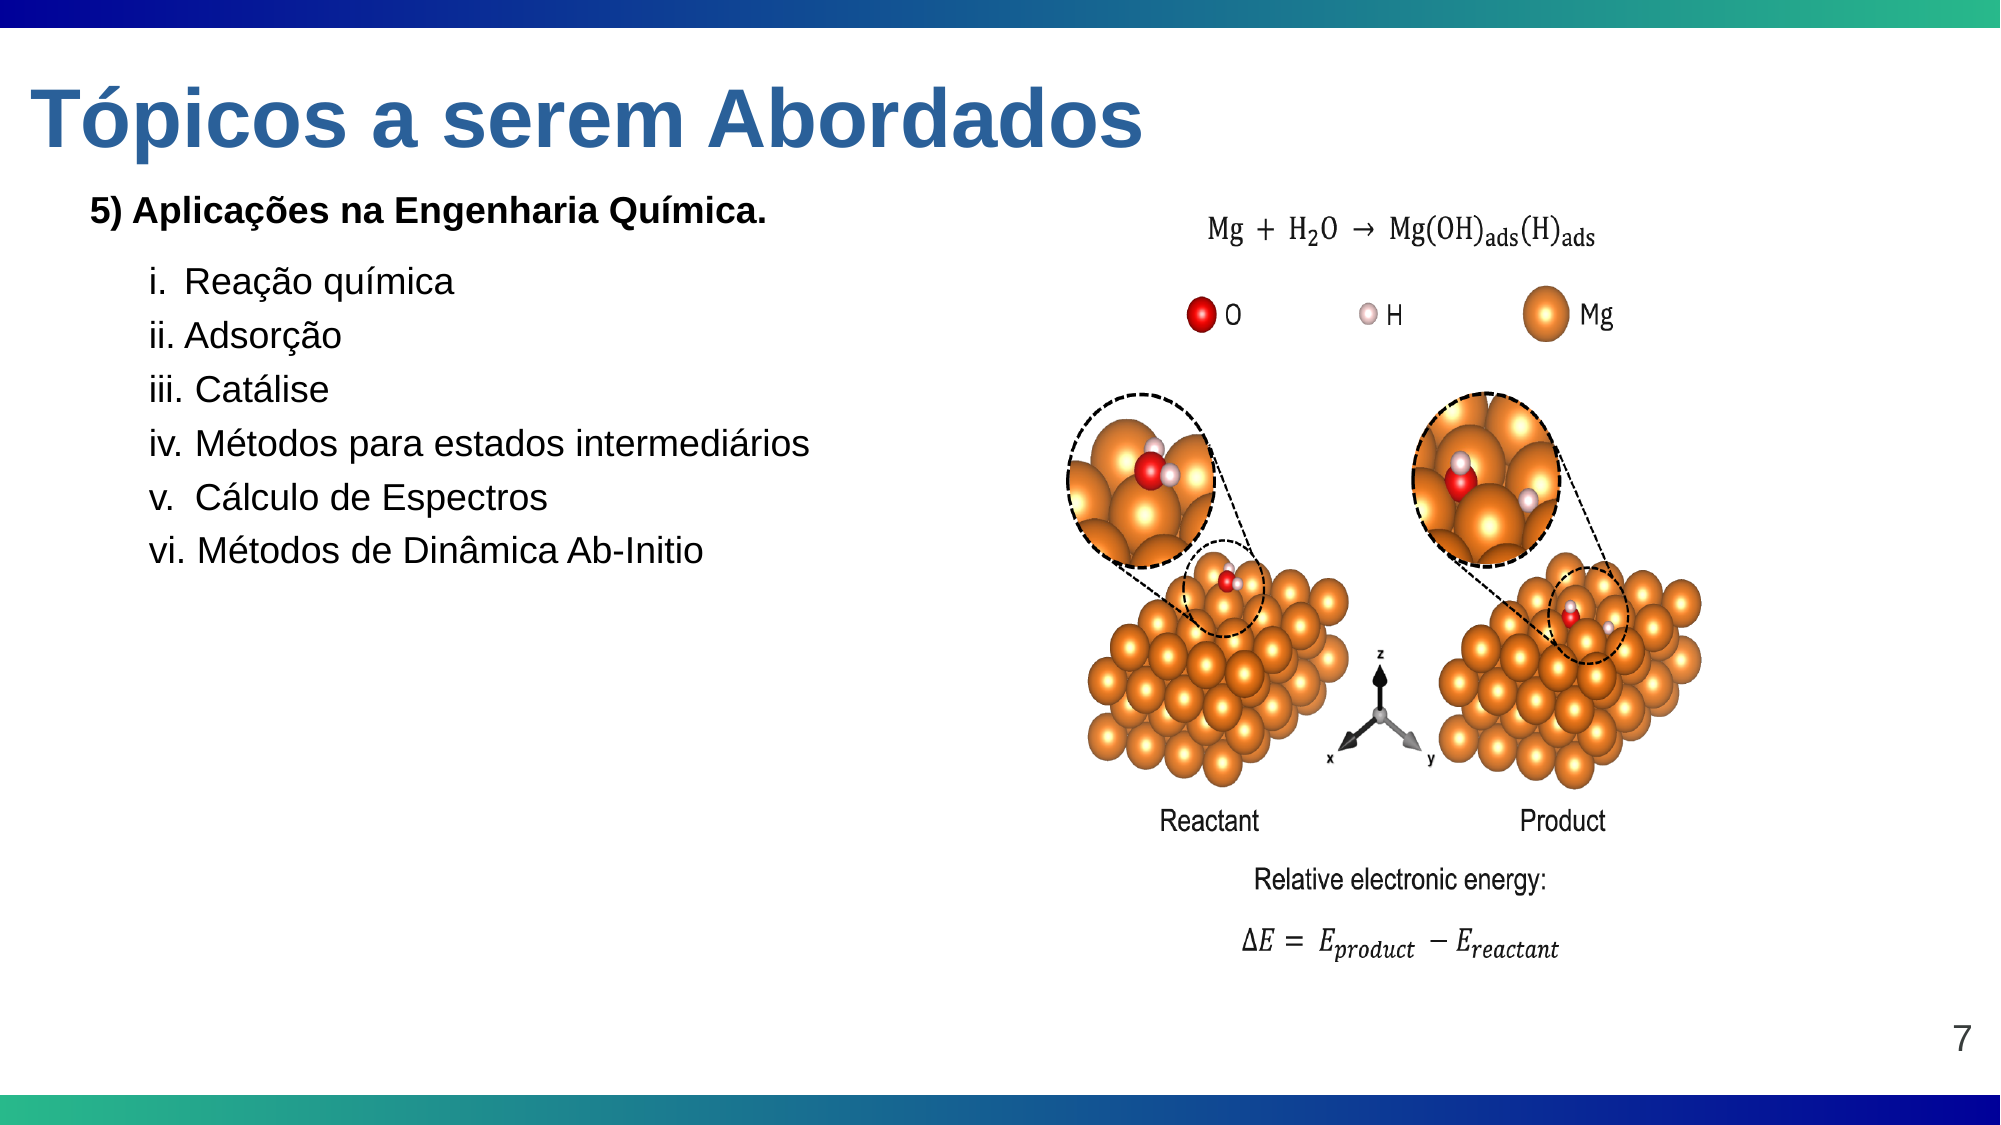

Tópicos a serem Abordados
5) Aplicações na Engenharia Química.
Reação química
Adsorção
 Catálise
 Métodos para estados intermediários
 Cálculo de Espectros
 Métodos de Dinâmica Ab-Initio